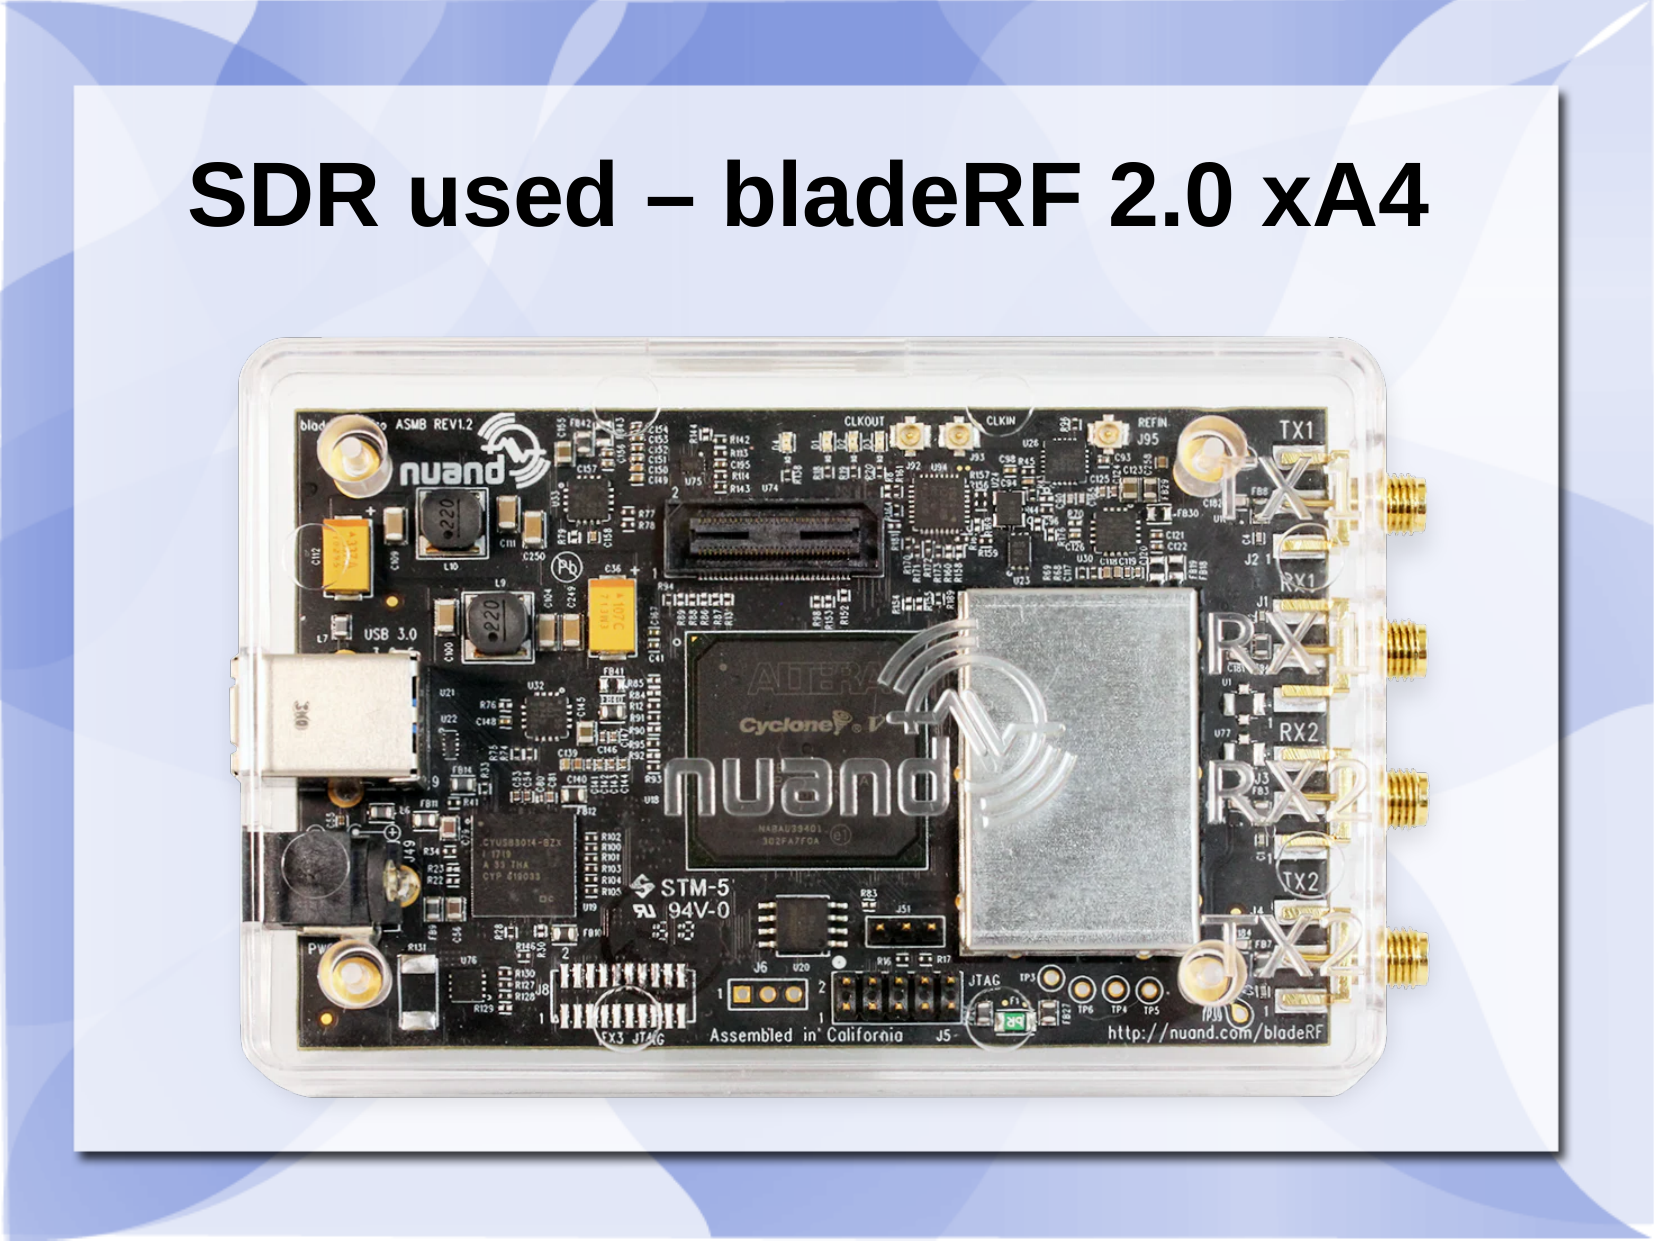

# SDR used – bladeRF 2.0 xA4